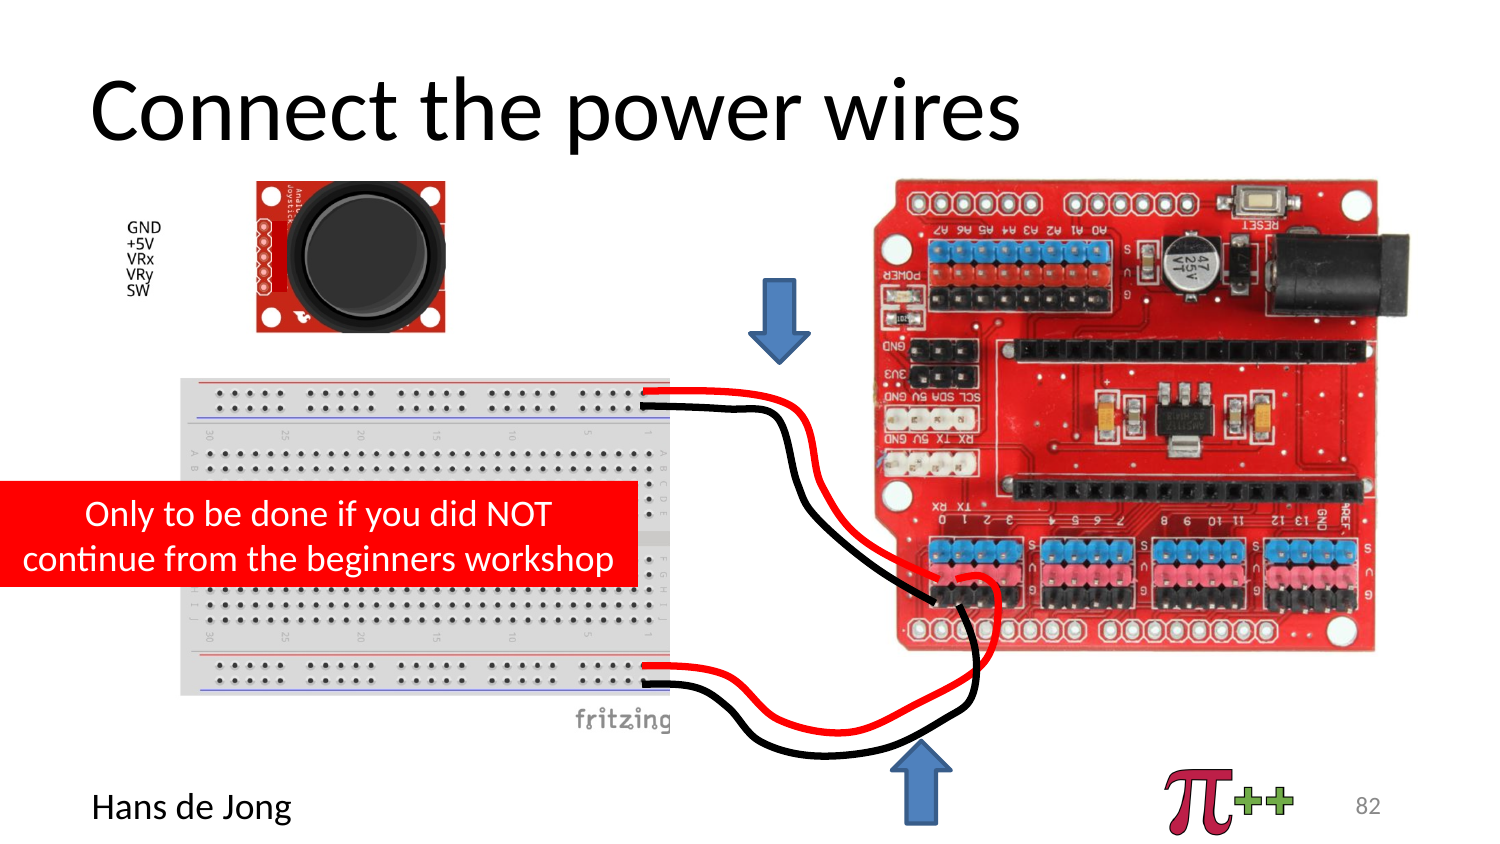

# Connect the power wires
Only to be done if you did NOT continue from the beginners workshop
81